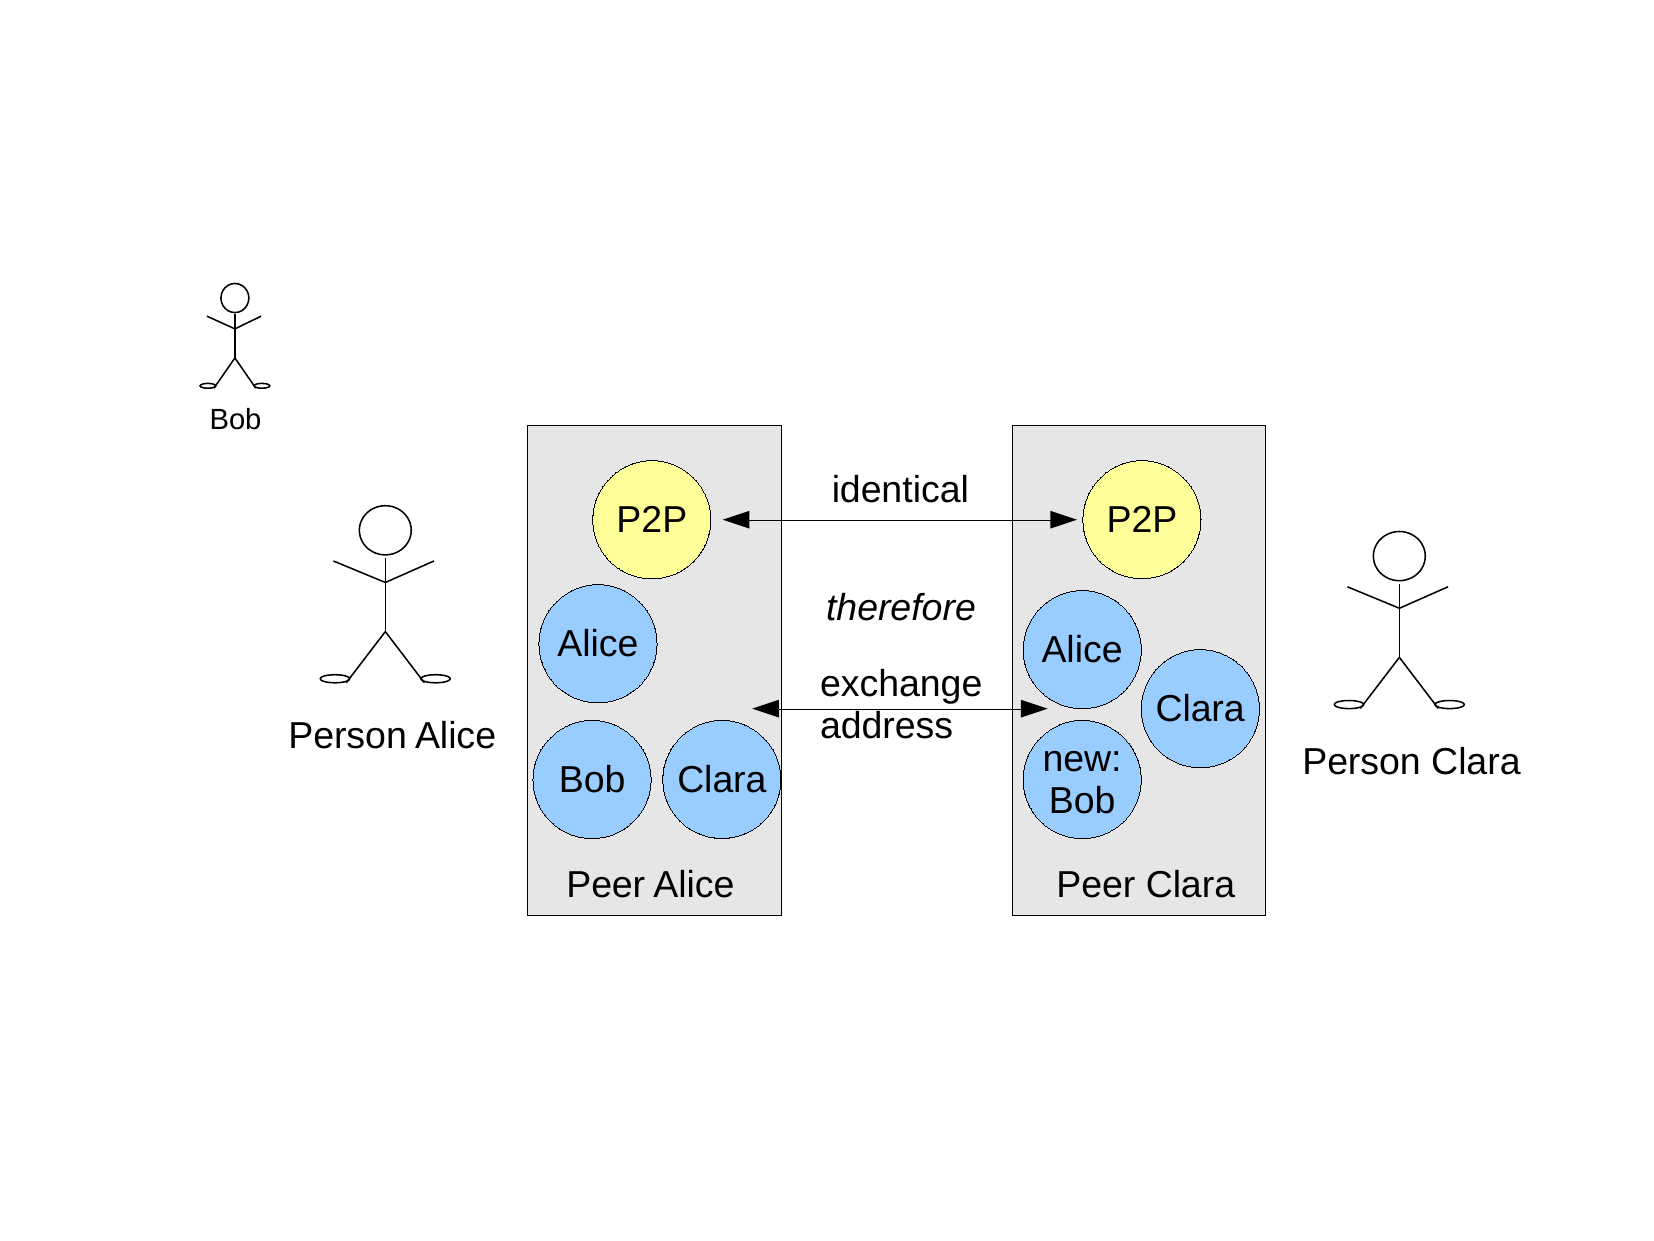

Bob
P2P
P2P
identical
therefore
Alice
Alice
Clara
exchange
address
Person Alice
Clara
Bob
new:
Bob
Person Clara
Peer Alice
Peer Clara